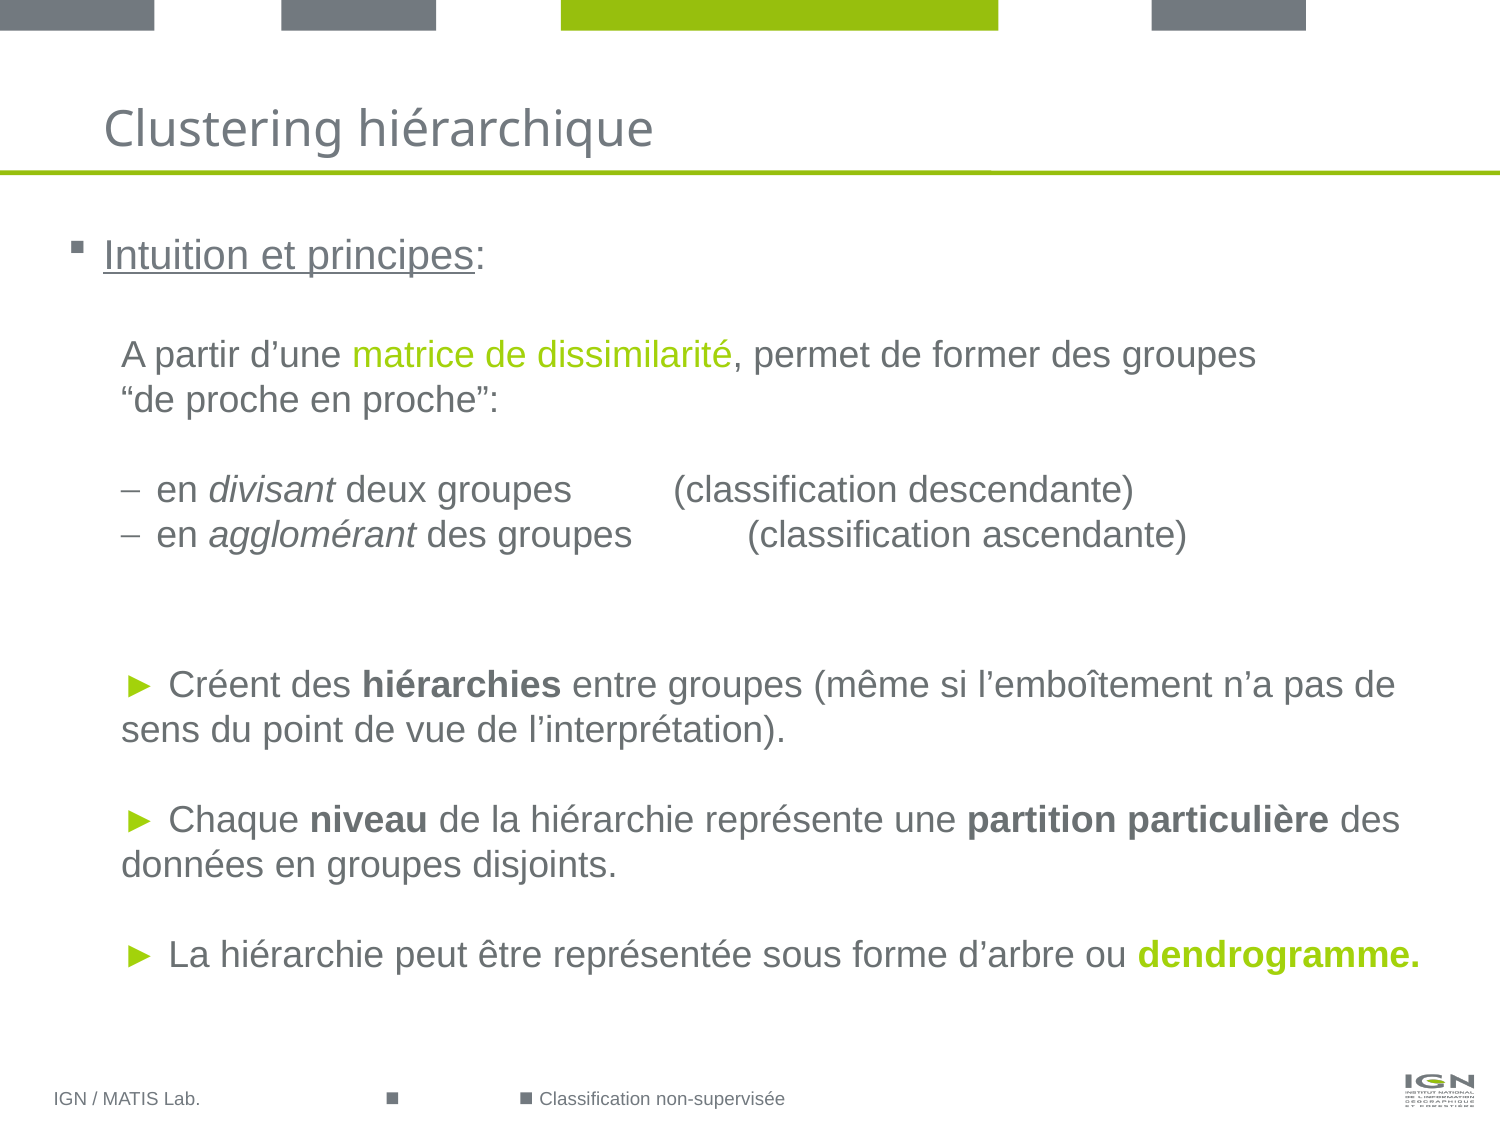

Clustering hiérarchique
Intuition et principes:
A partir d’une matrice de dissimilarité, permet de former des groupes
“de proche en proche”:
en divisant deux groupes 		(classification descendante)
en agglomérant des groupes 		(classification ascendante)
► Créent des hiérarchies entre groupes (même si l’emboîtement n’a pas de sens du point de vue de l’interprétation).
► Chaque niveau de la hiérarchie représente une partition particulière des données en groupes disjoints.
► La hiérarchie peut être représentée sous forme d’arbre ou dendrogramme.
IGN / MATIS Lab.
Classification non-supervisée